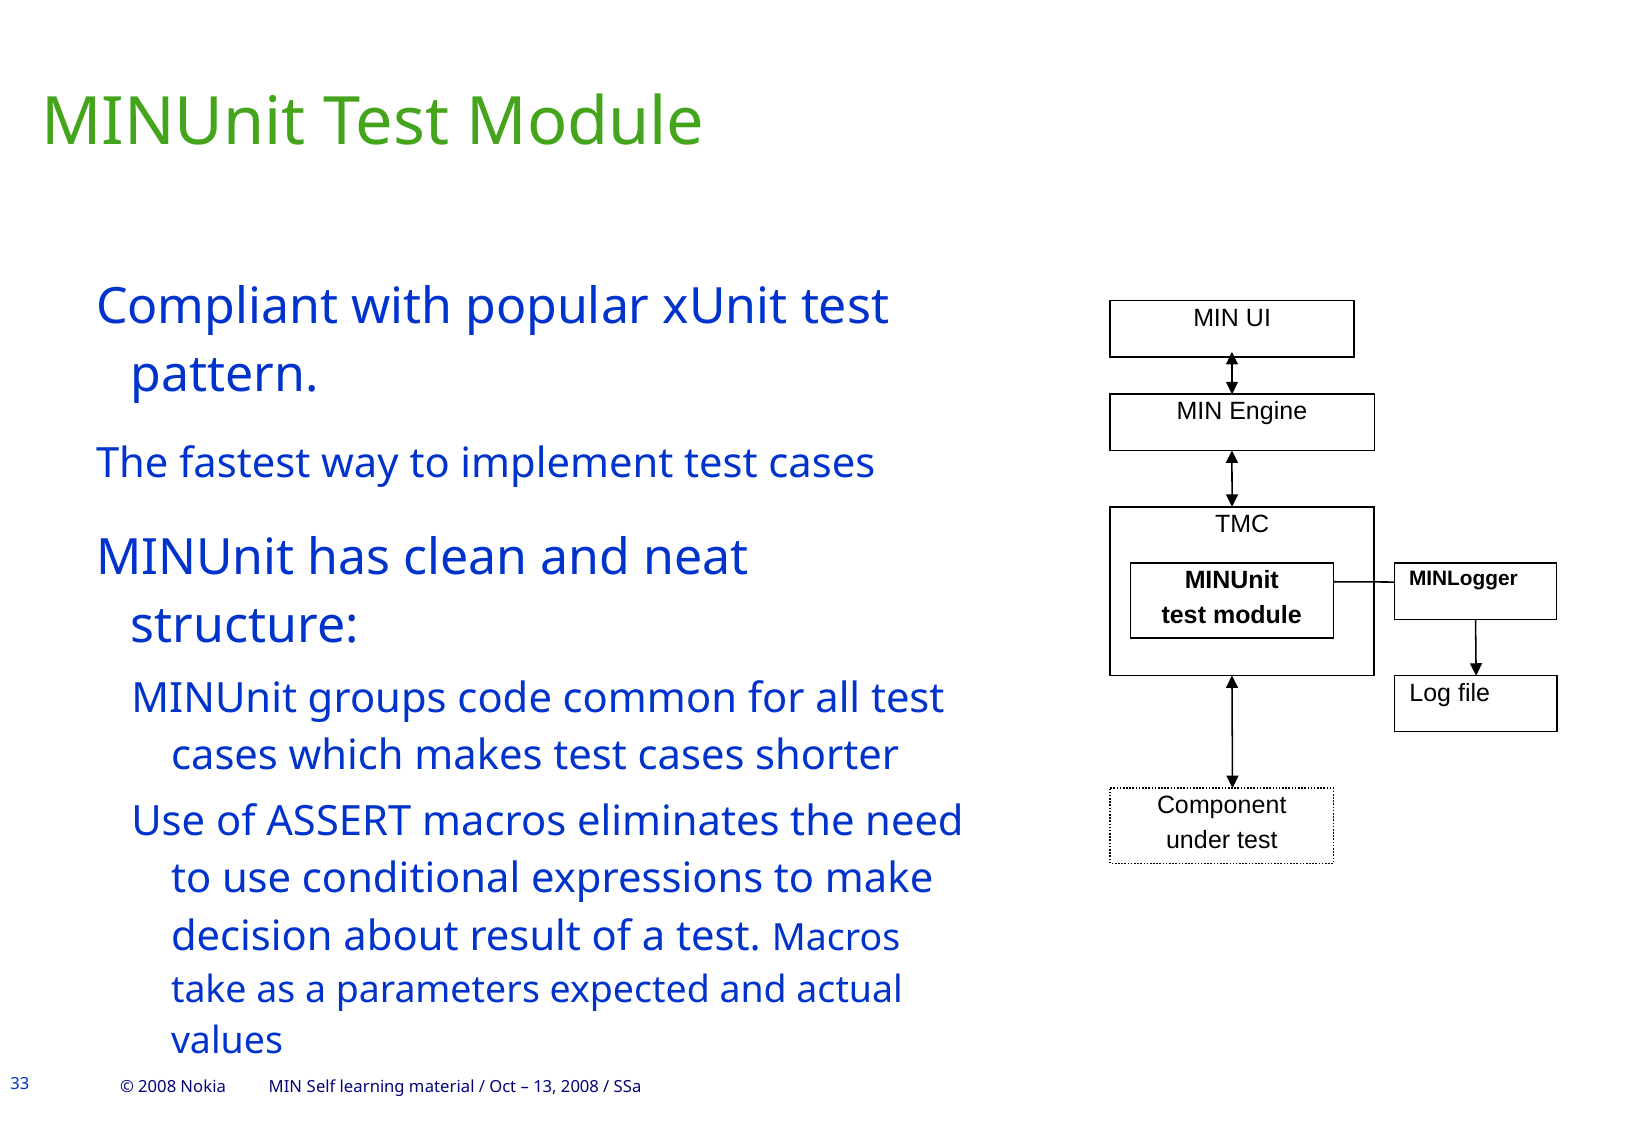

# MINUnit Test Module
Compliant with popular xUnit test pattern.
The fastest way to implement test cases
MINUnit has clean and neat structure:
MINUnit groups code common for all test cases which makes test cases shorter
Use of ASSERT macros eliminates the need to use conditional expressions to make decision about result of a test. Macros take as a parameters expected and actual values
MIN UI
MIN Engine
TMC
MINUnit
test module
MINLogger
Log file
Component
under test